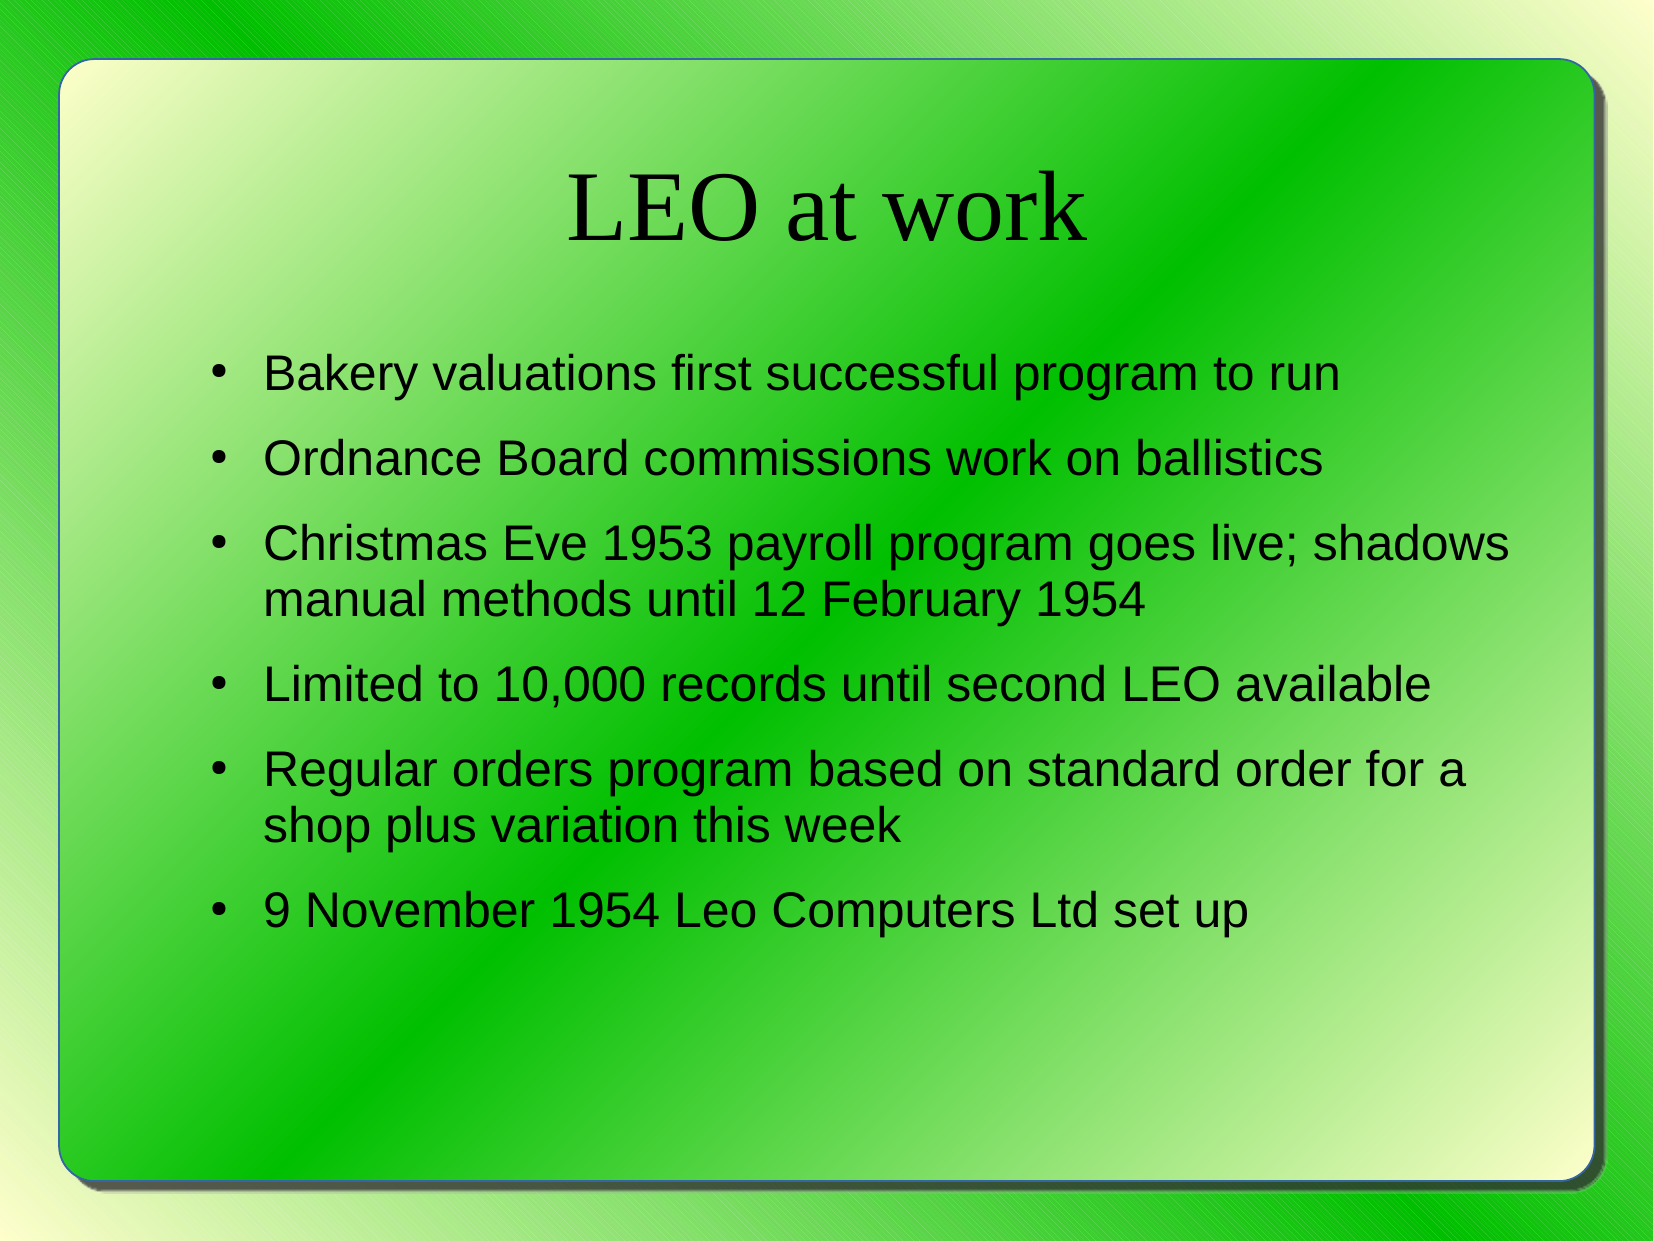

# LEO at work
Bakery valuations first successful program to run
Ordnance Board commissions work on ballistics
Christmas Eve 1953 payroll program goes live; shadows manual methods until 12 February 1954
Limited to 10,000 records until second LEO available
Regular orders program based on standard order for a shop plus variation this week
9 November 1954 Leo Computers Ltd set up